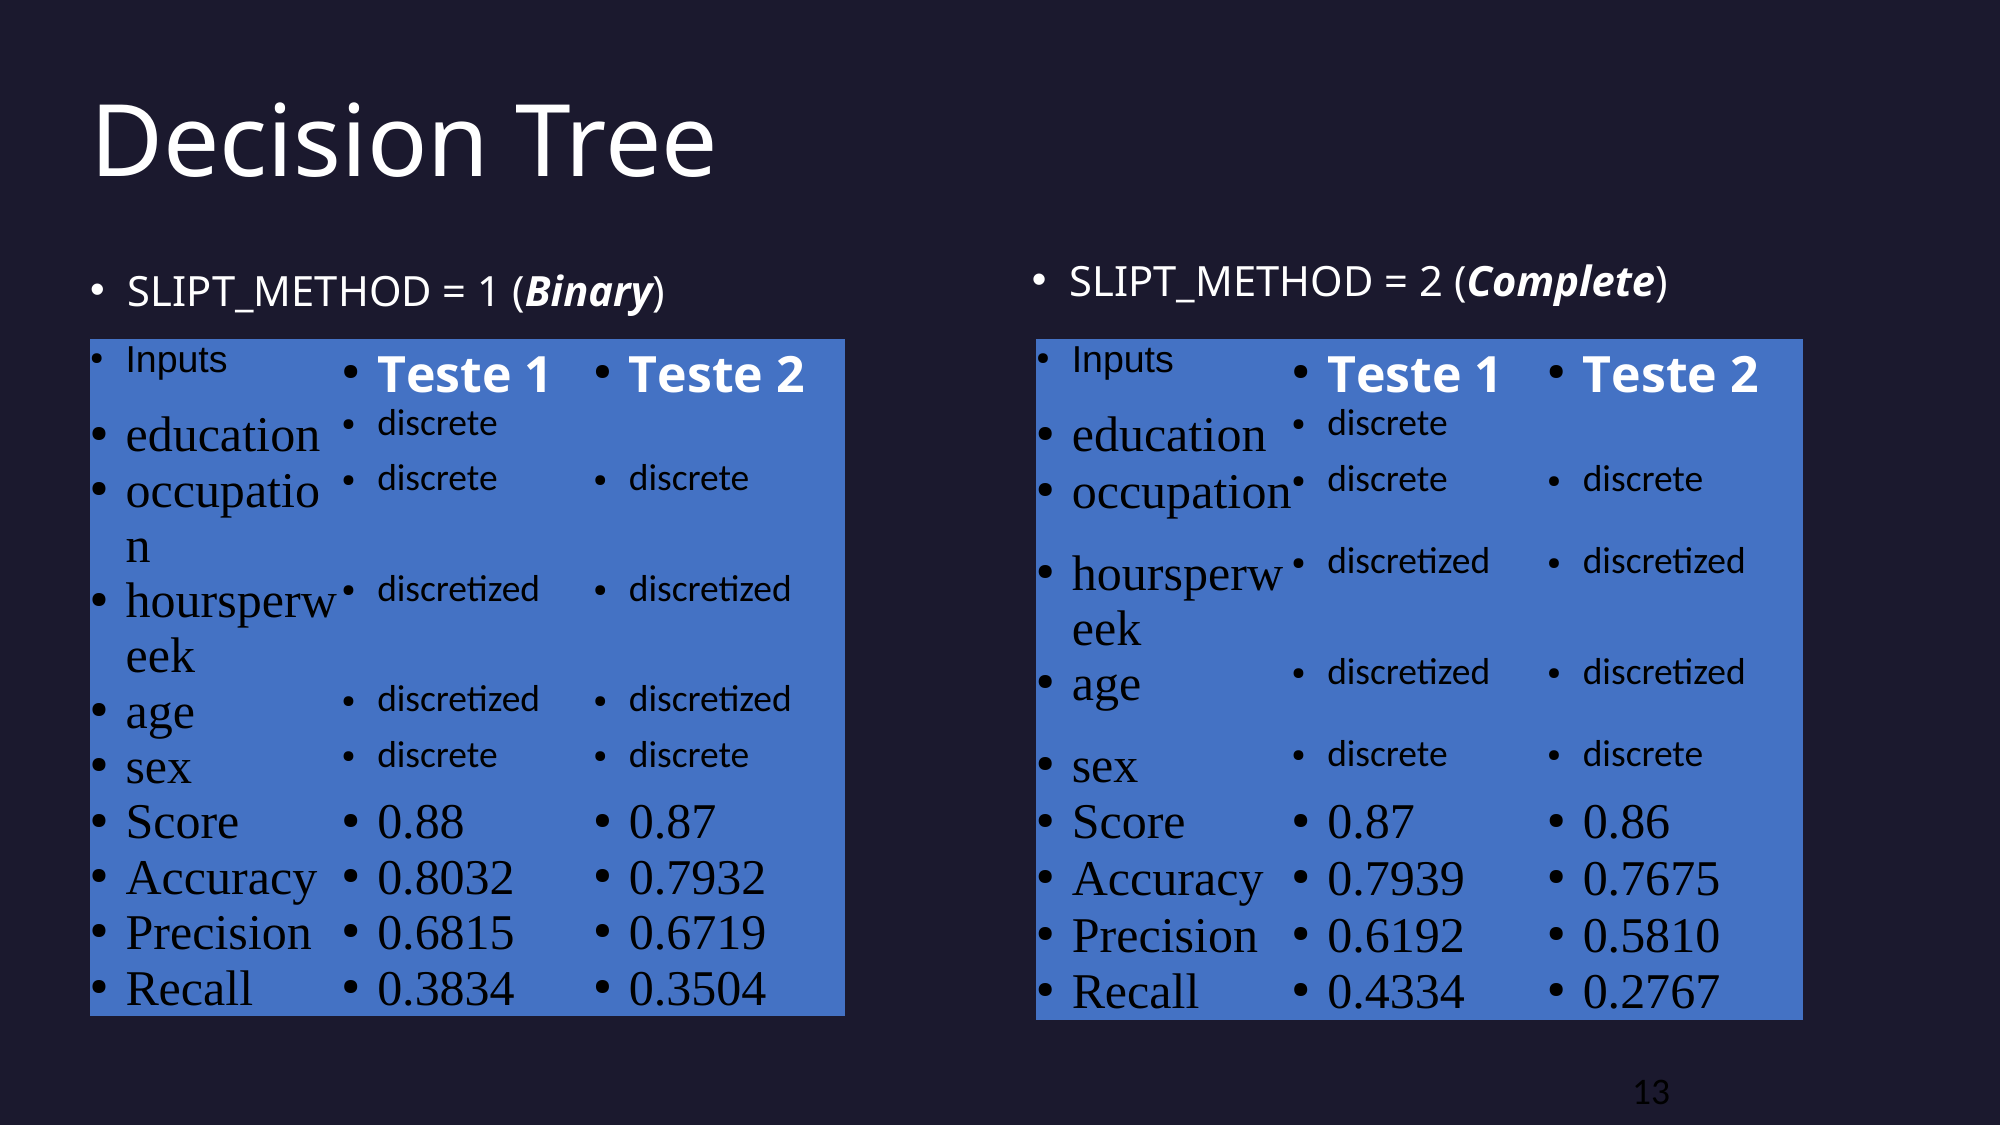

# Decision Tree
SLIPT_METHOD = 2 (Complete)
SLIPT_METHOD = 1 (Binary)
| Inputs | Teste 1 | Teste 2 |
| --- | --- | --- |
| education | discrete | |
| occupation | discrete | discrete |
| hoursperweek | discretized | discretized |
| age | discretized | discretized |
| sex | discrete | discrete |
| Score | 0.88 | 0.87 |
| Accuracy | 0.8032 | 0.7932 |
| Precision | 0.6815 | 0.6719 |
| Recall | 0.3834 | 0.3504 |
| Inputs | Teste 1 | Teste 2 |
| --- | --- | --- |
| education | discrete | |
| occupation | discrete | discrete |
| hoursperweek | discretized | discretized |
| age | discretized | discretized |
| sex | discrete | discrete |
| Score | 0.87 | 0.86 |
| Accuracy | 0.7939 | 0.7675 |
| Precision | 0.6192 | 0.5810 |
| Recall | 0.4334 | 0.2767 |